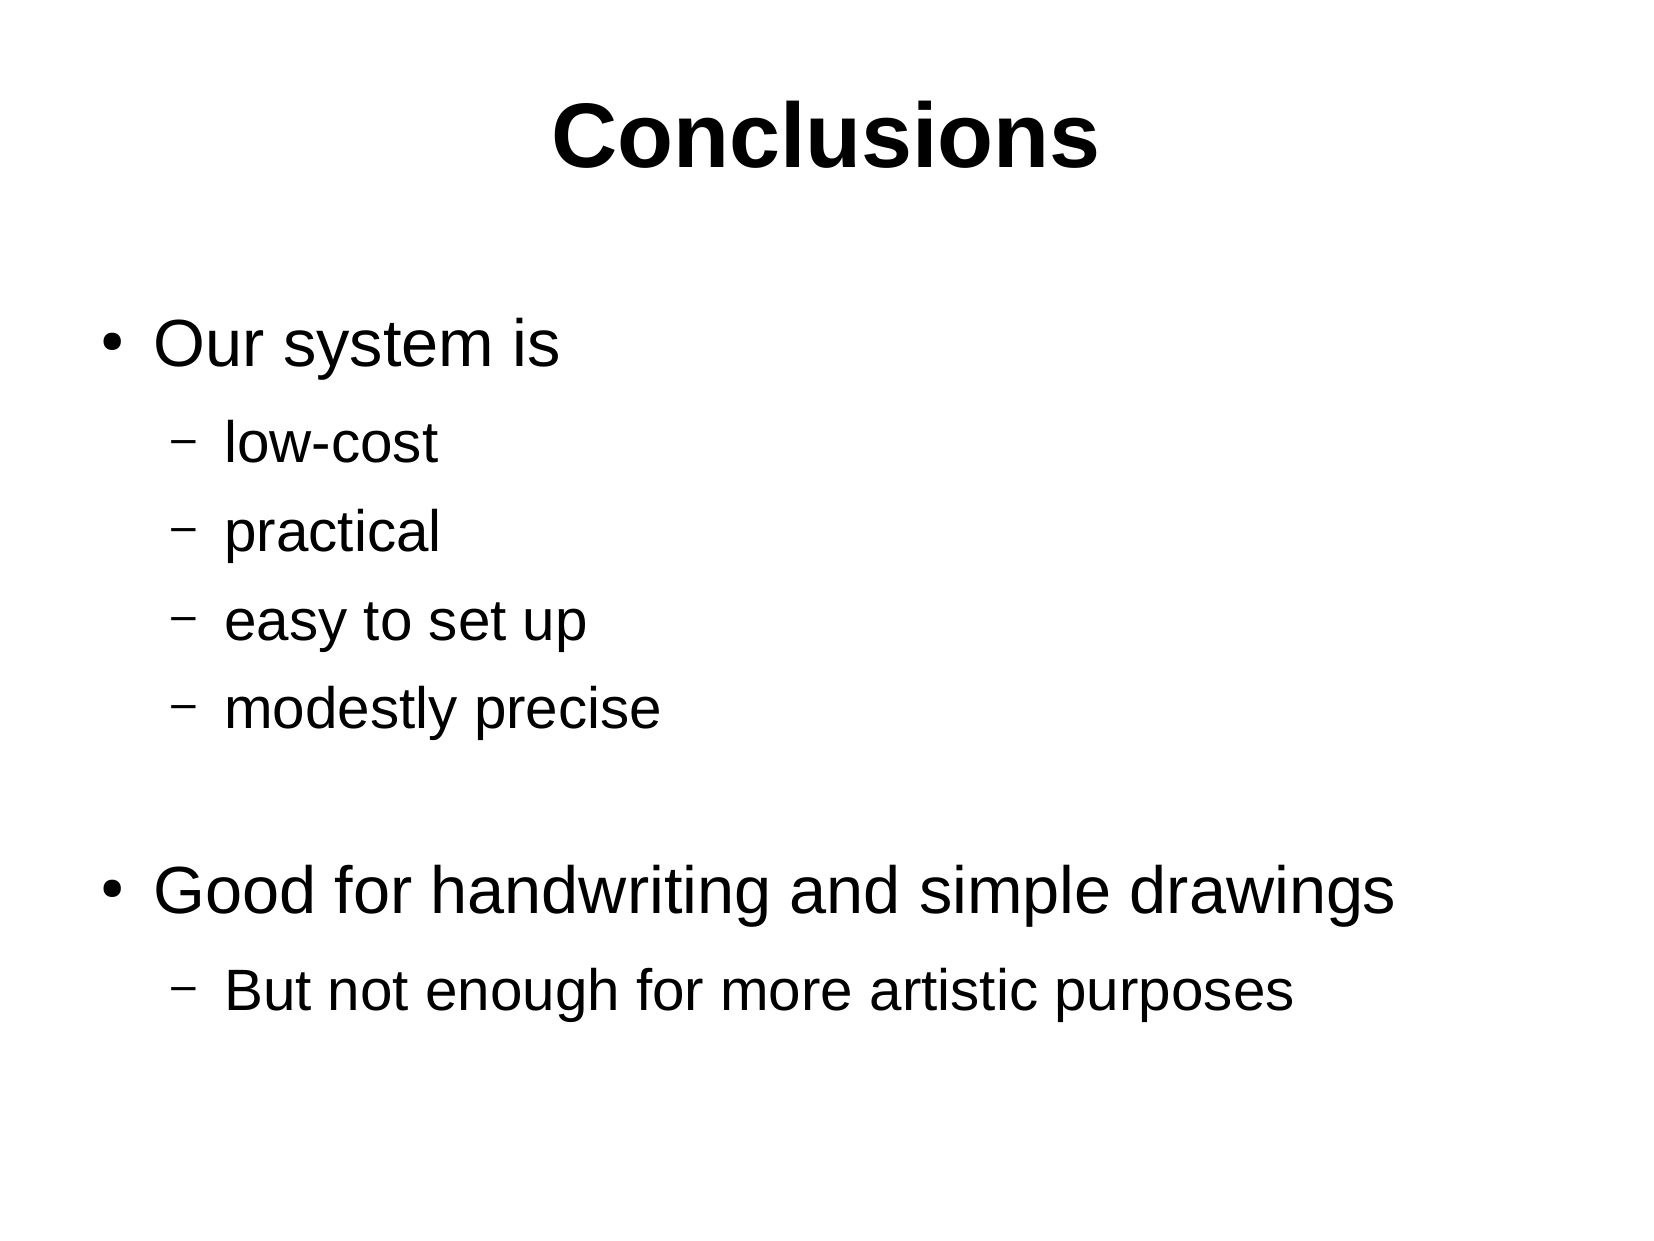

# Conclusions
Our system is
low-cost
practical
easy to set up
modestly precise
Good for handwriting and simple drawings
But not enough for more artistic purposes